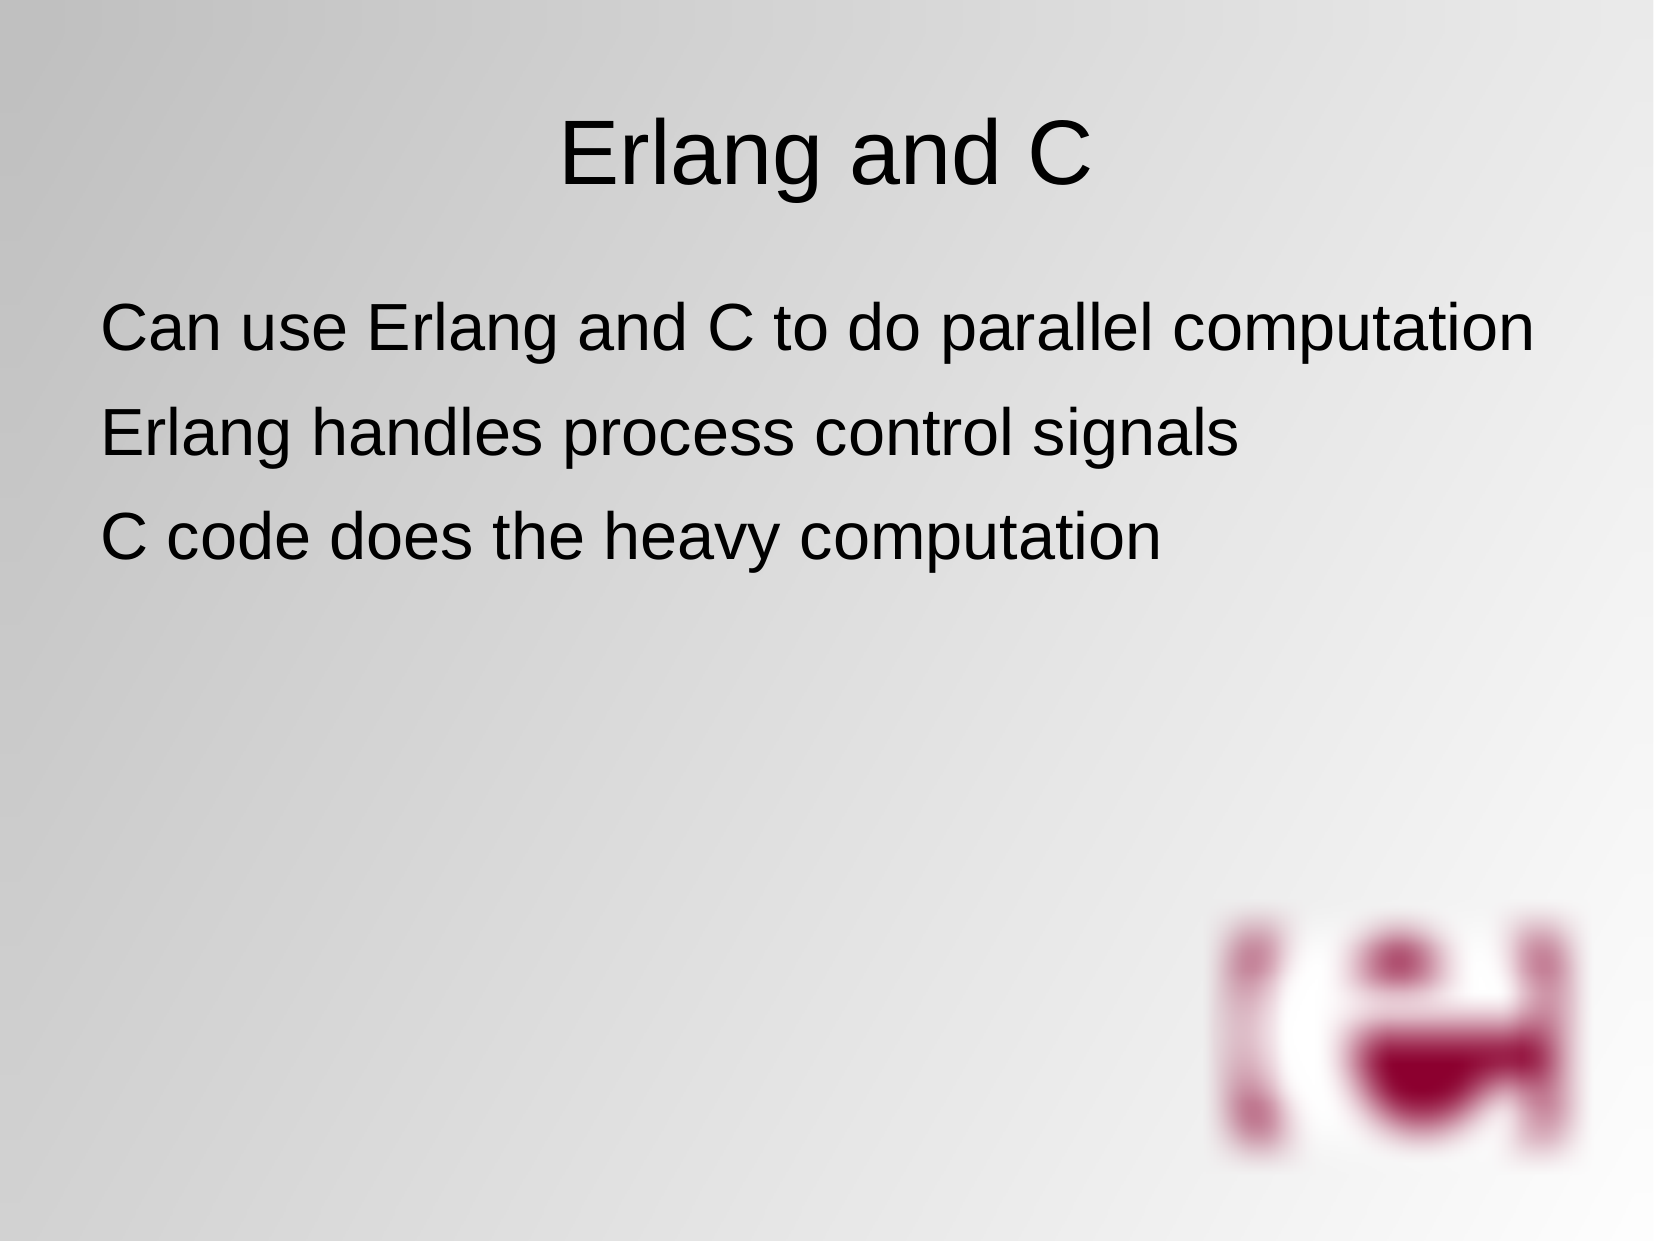

# Erlang and C
Can use Erlang and C to do parallel computation
Erlang handles process control signals
C code does the heavy computation